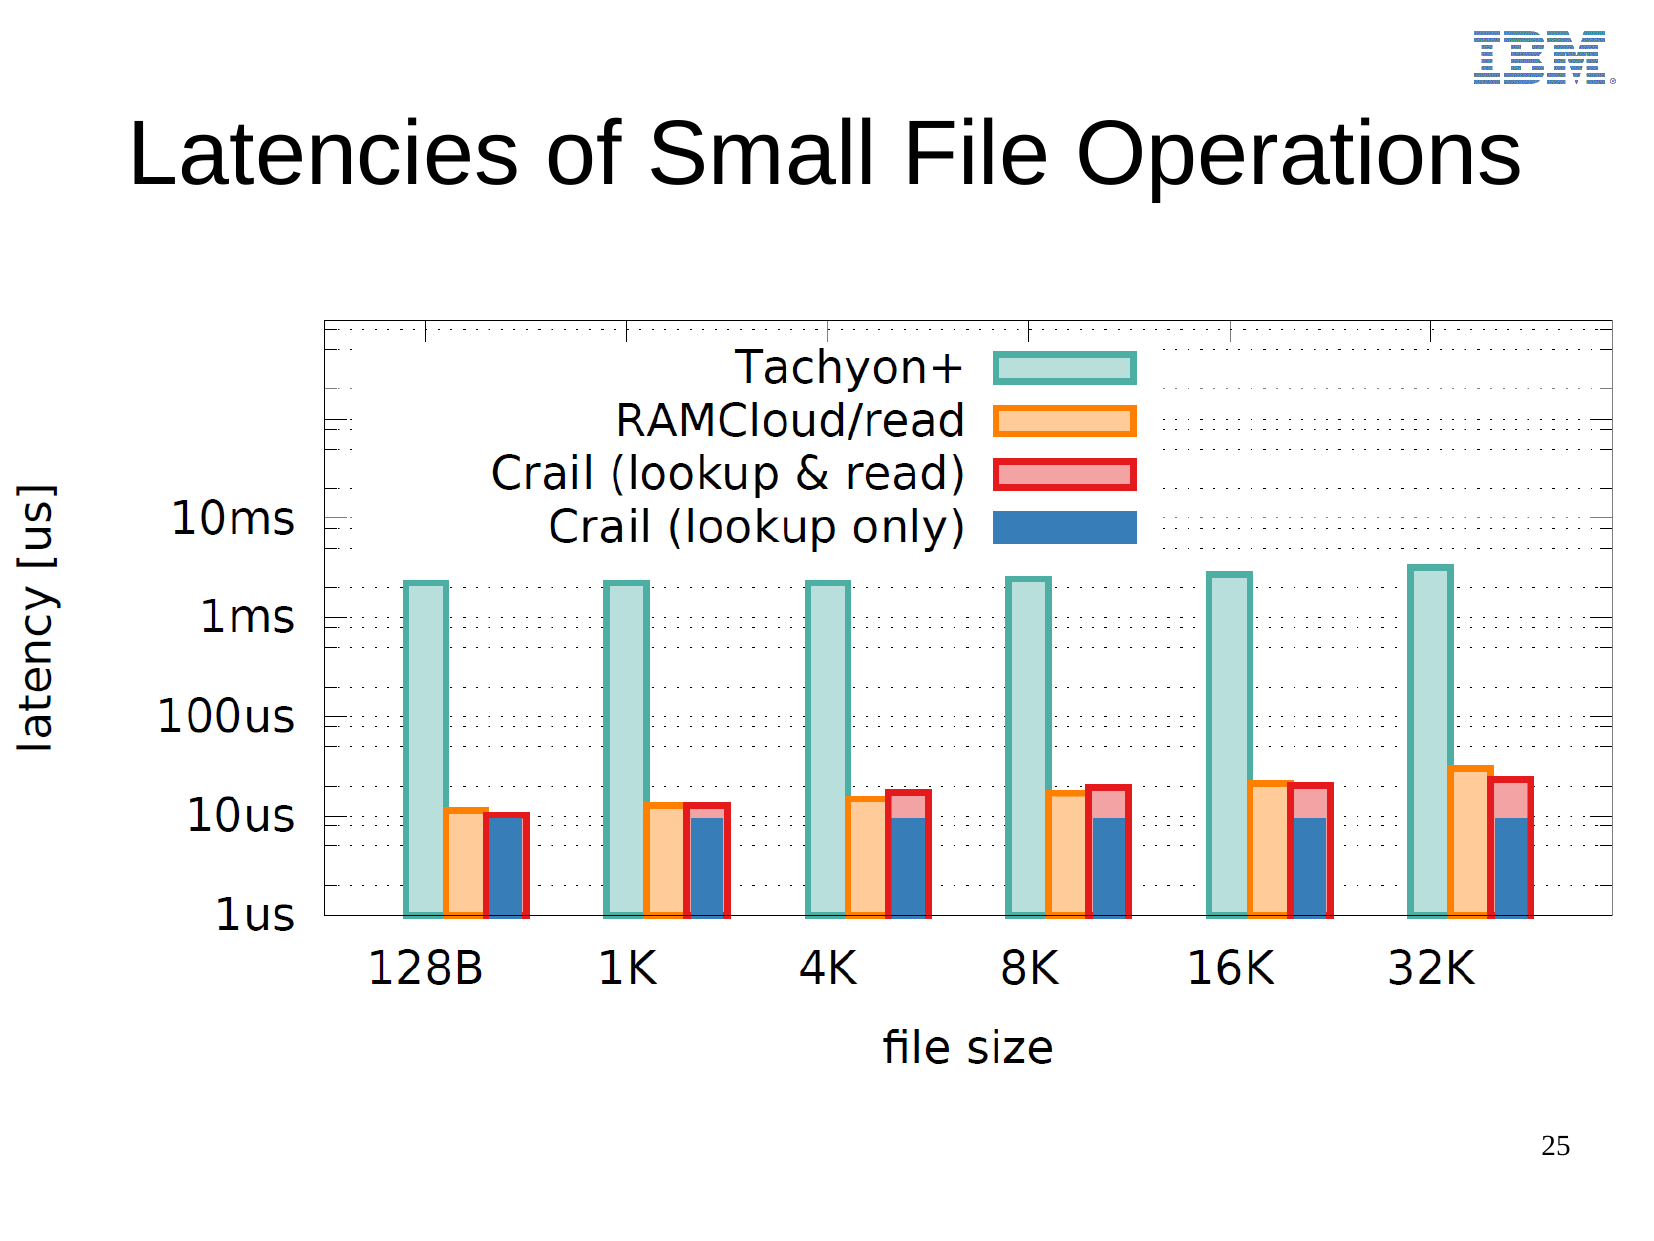

# Latencies of Small File Operations
25